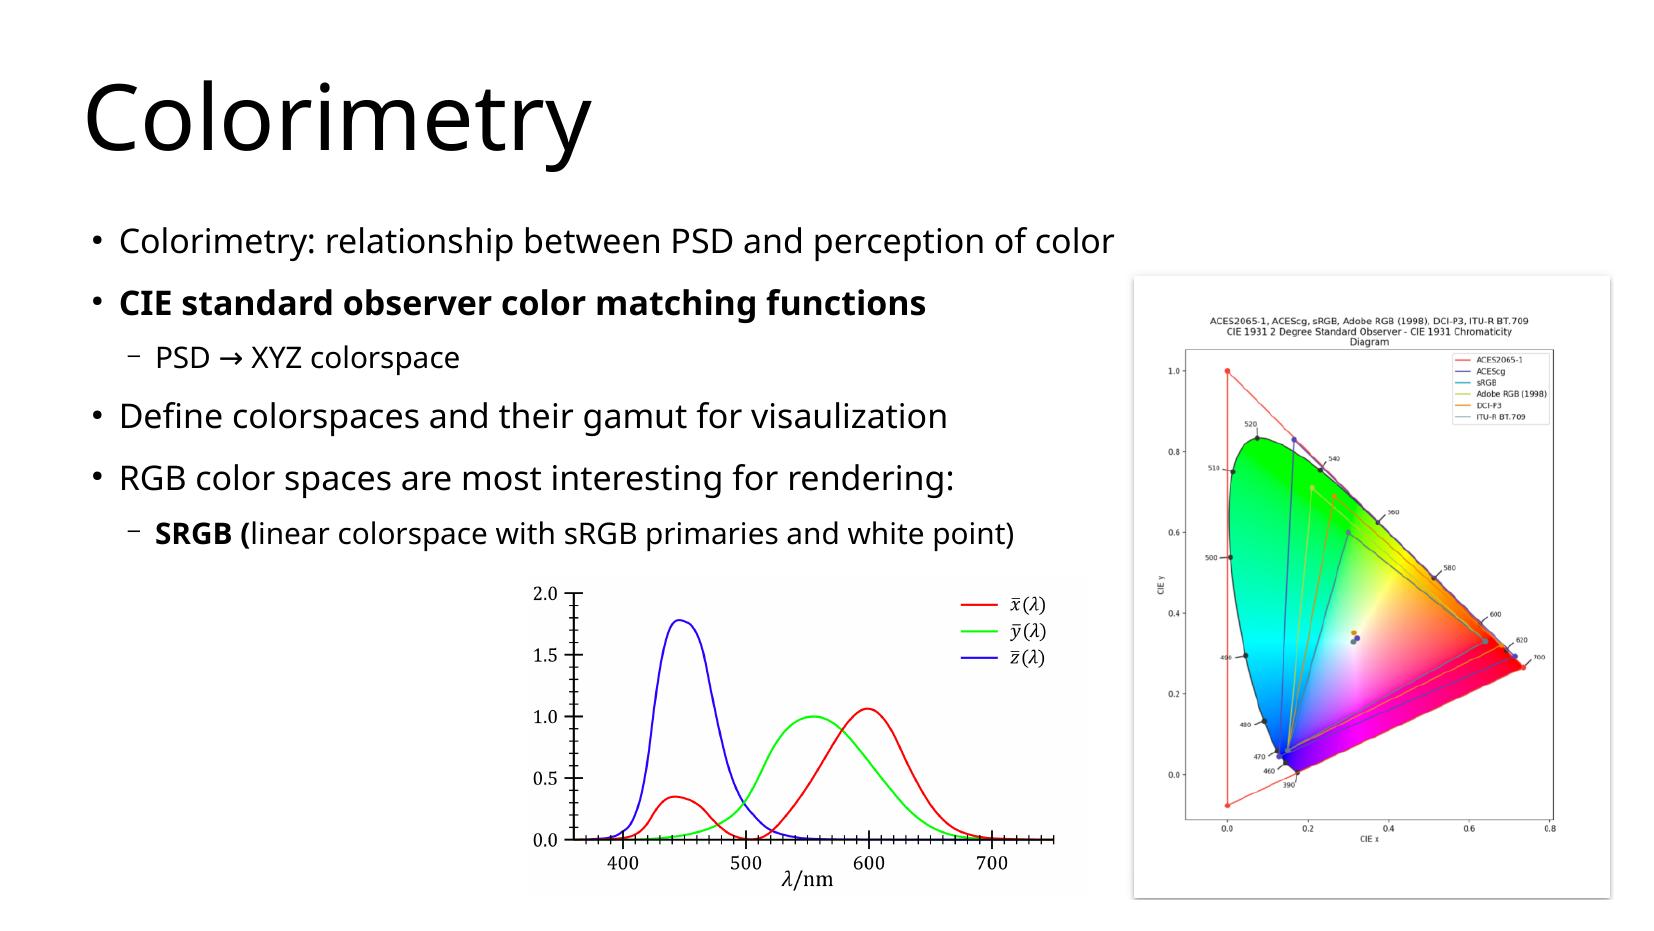

# Colorimetry
Colorimetry: relationship between PSD and perception of color
CIE standard observer color matching functions
PSD → XYZ colorspace
Define colorspaces and their gamut for visaulization
RGB color spaces are most interesting for rendering:
SRGB (linear colorspace with sRGB primaries and white point)